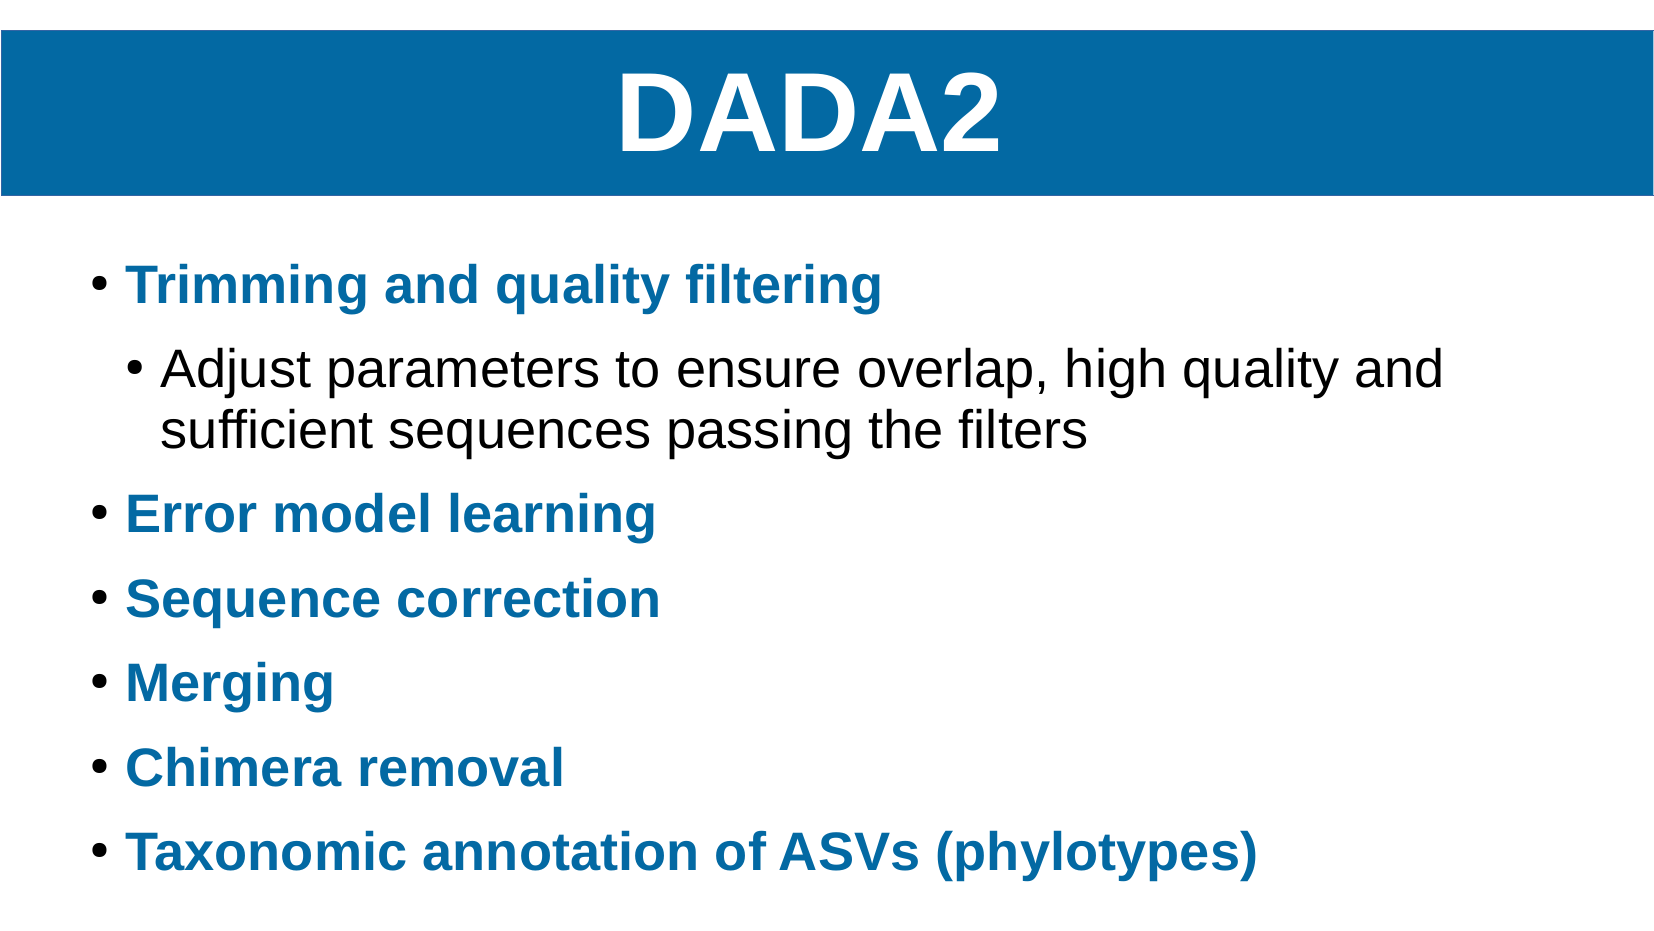

DADA2
Trimming and quality filtering
Adjust parameters to ensure overlap, high quality and sufficient sequences passing the filters
Error model learning
Sequence correction
Merging
Chimera removal
Taxonomic annotation of ASVs (phylotypes)